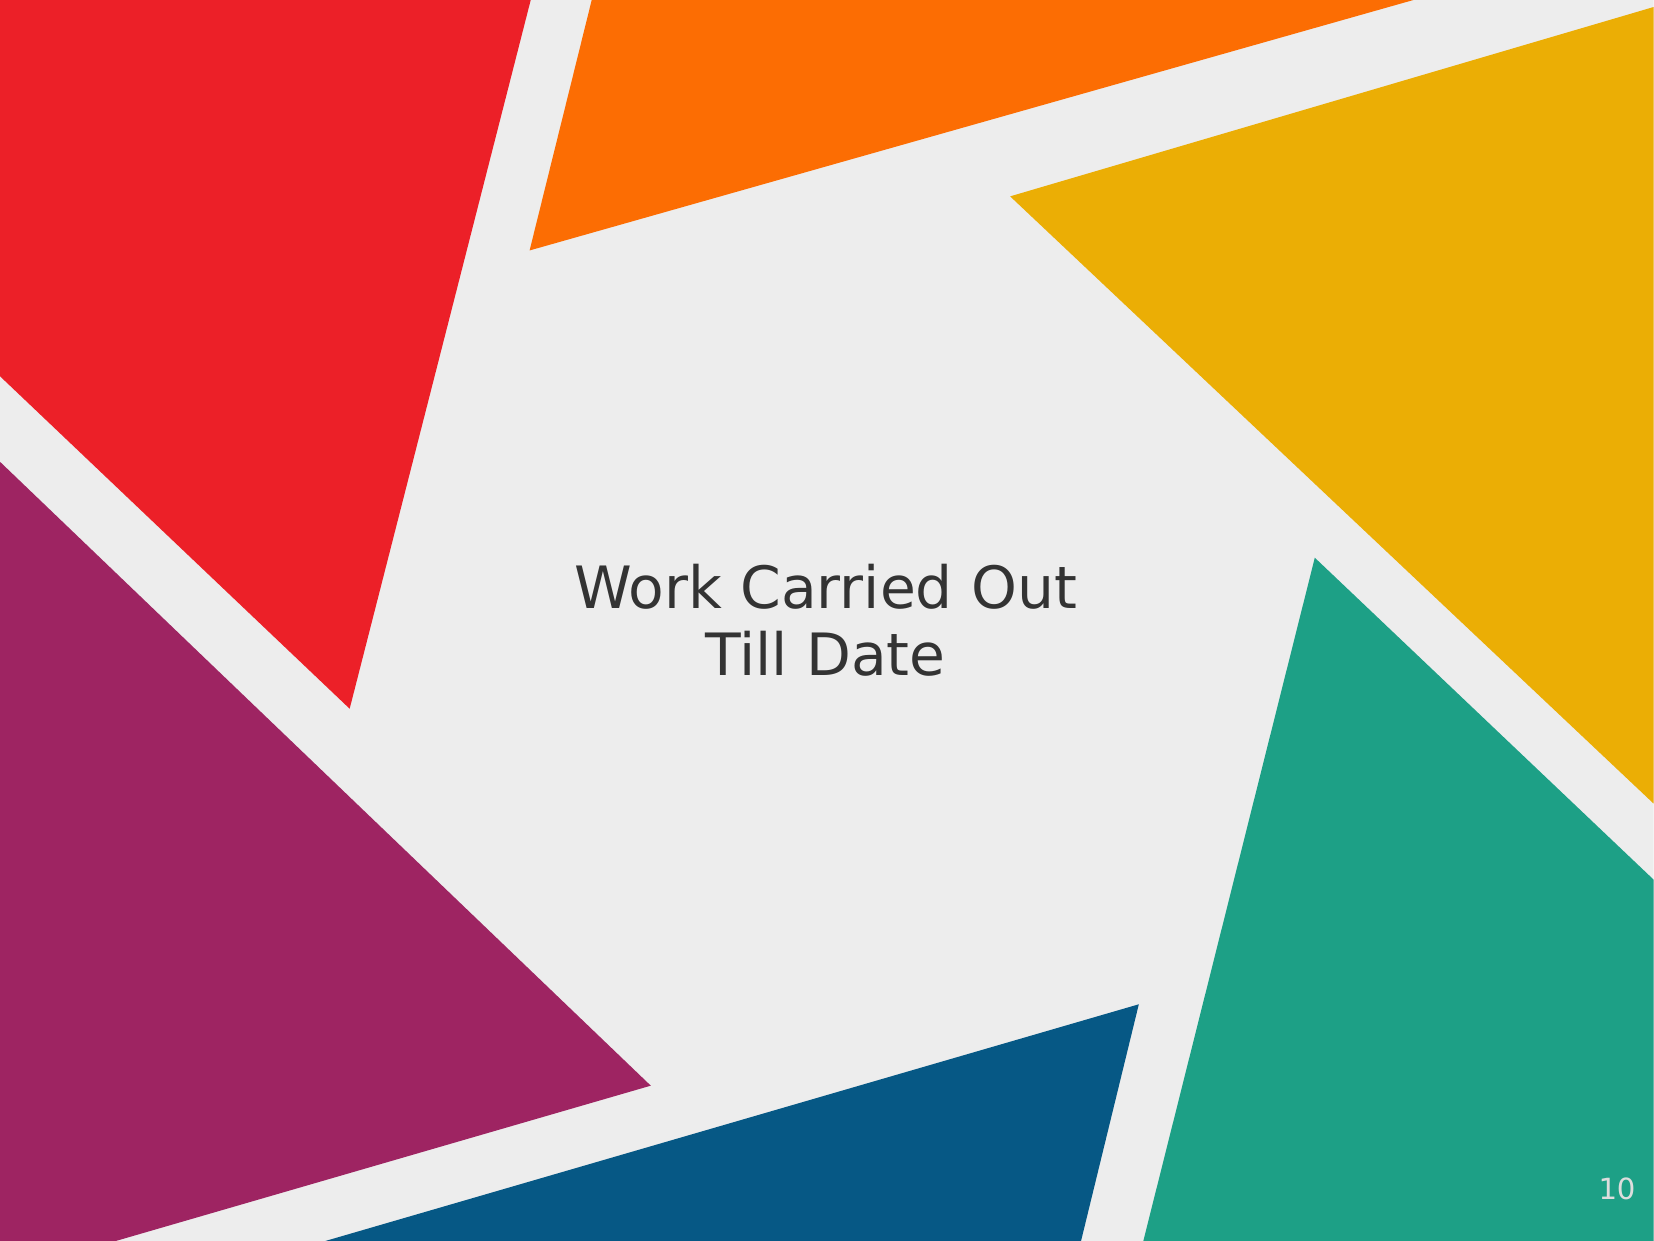

# Work Carried Out Till Date
10